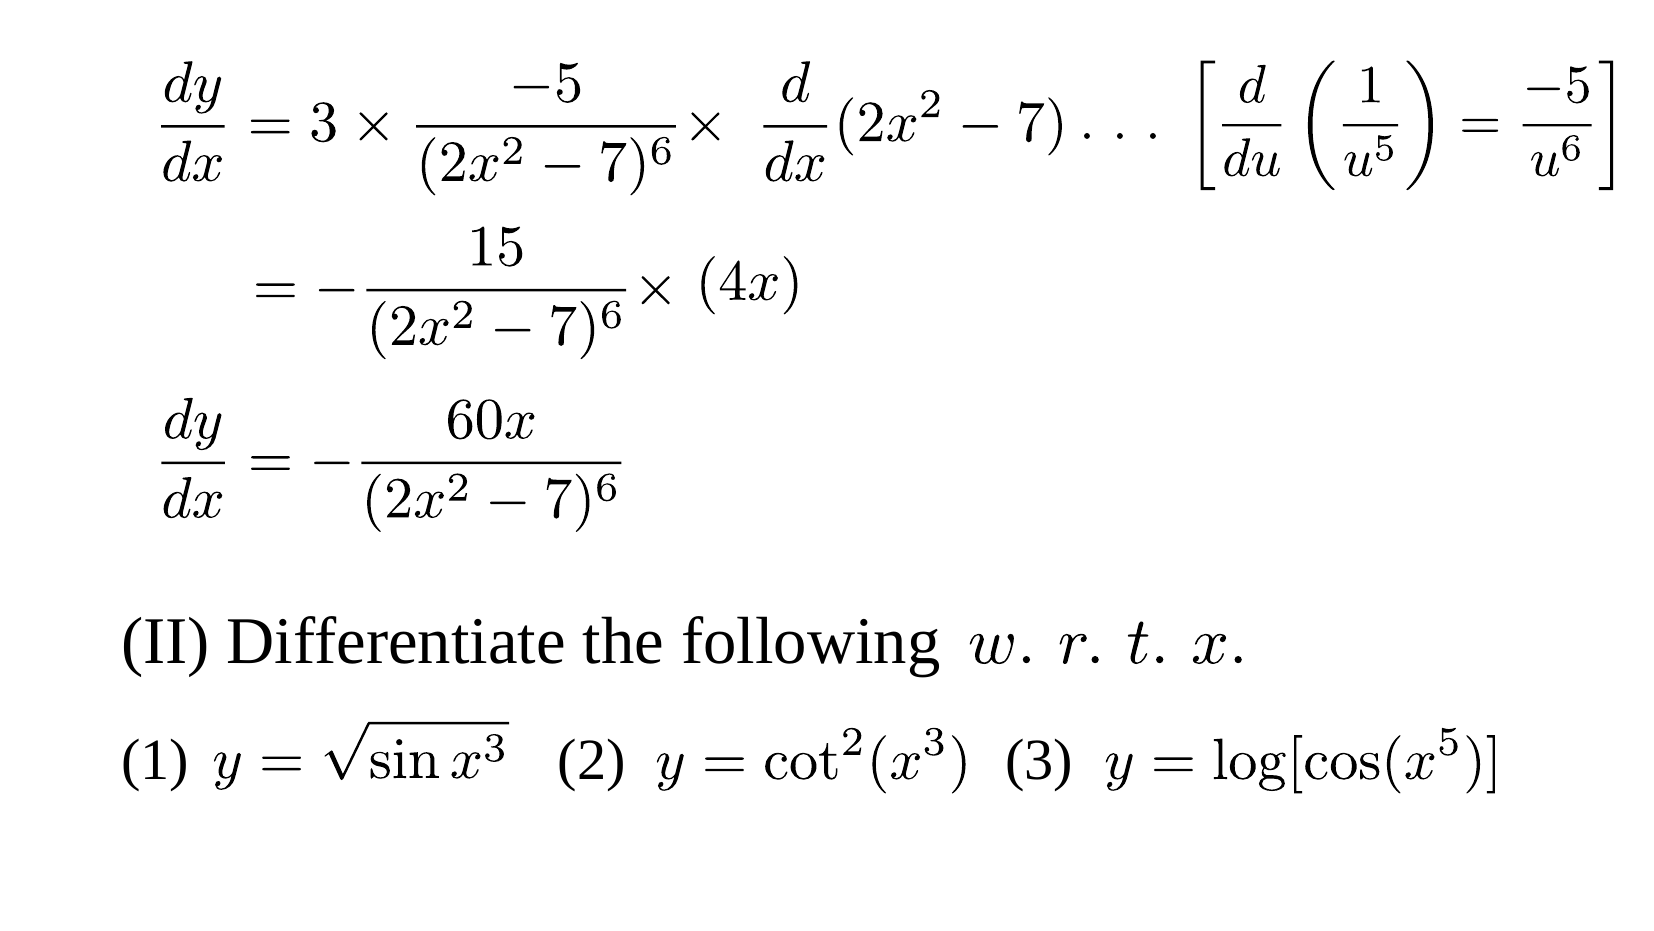

# (II) Differentiate the following (1) (2) (3)